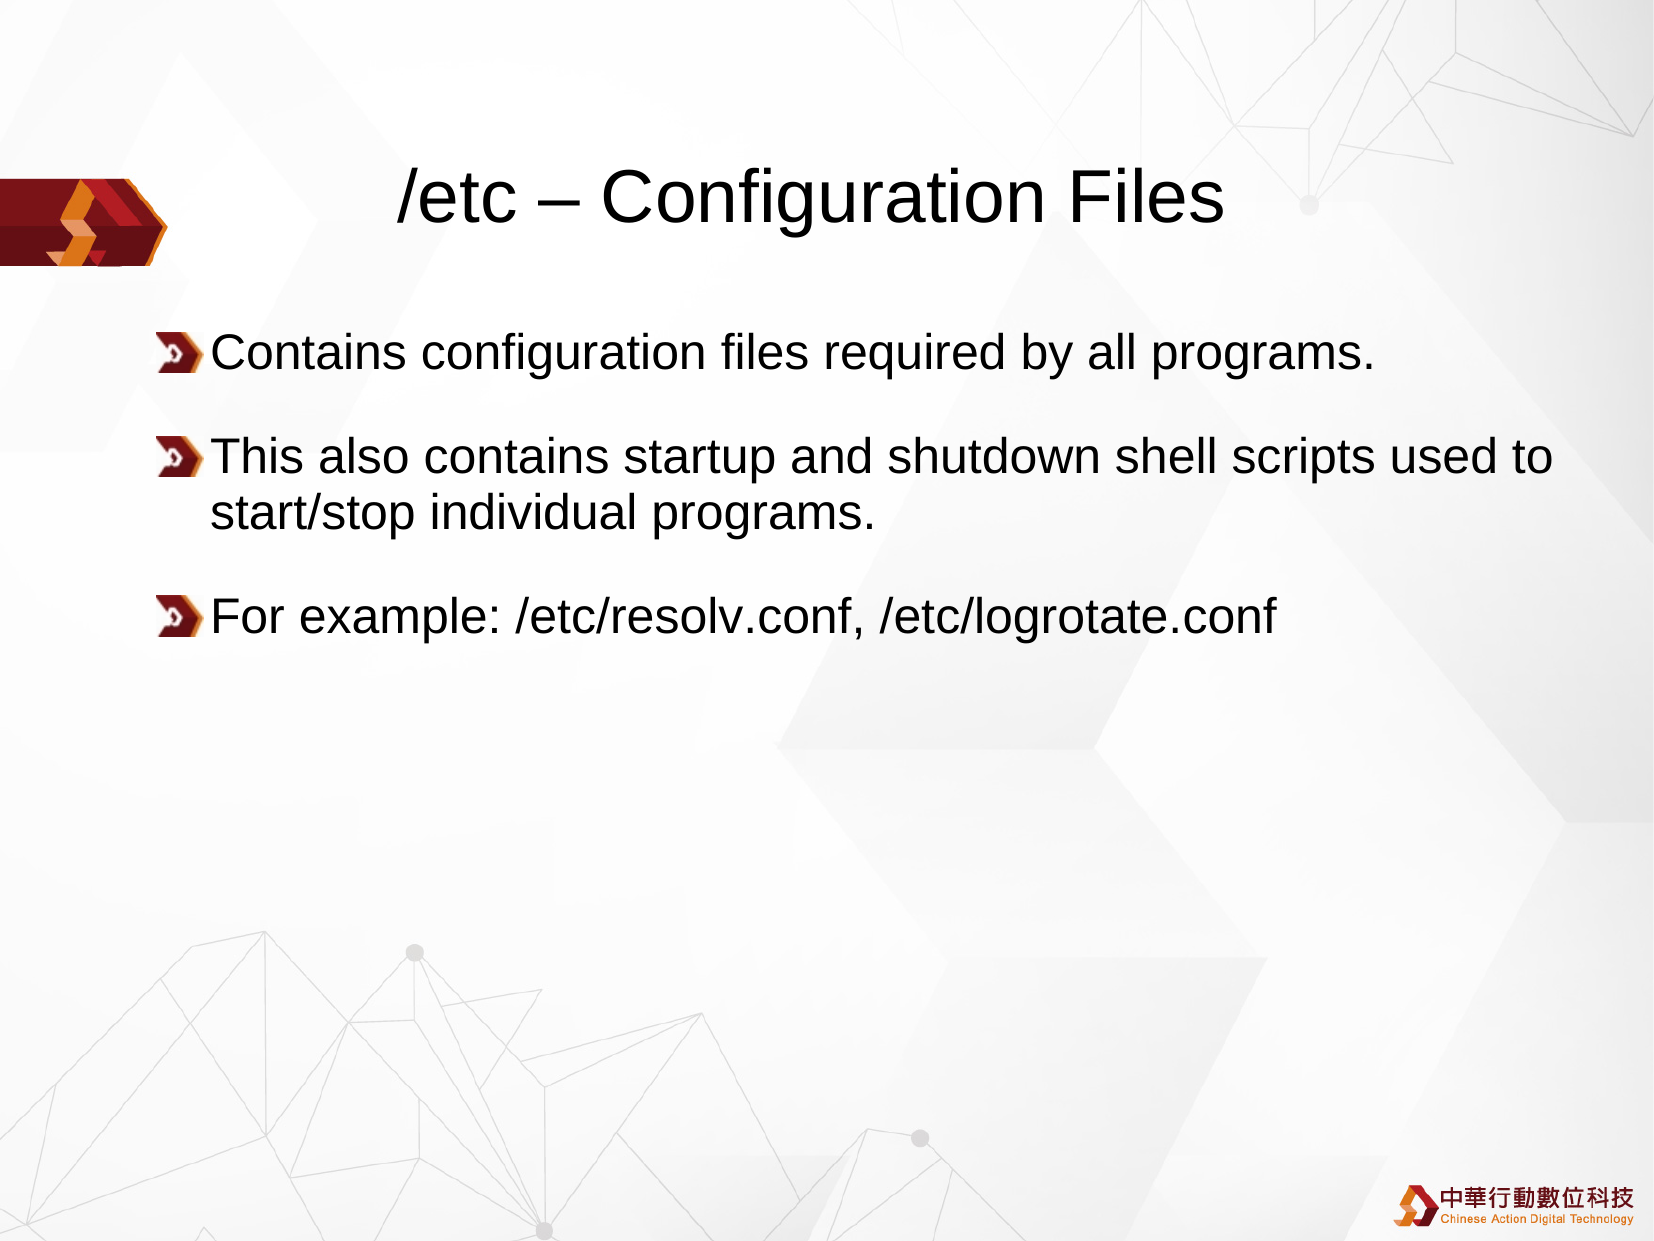

# /etc – Configuration Files
Contains configuration files required by all programs.
This also contains startup and shutdown shell scripts used to start/stop individual programs.
For example: /etc/resolv.conf, /etc/logrotate.conf